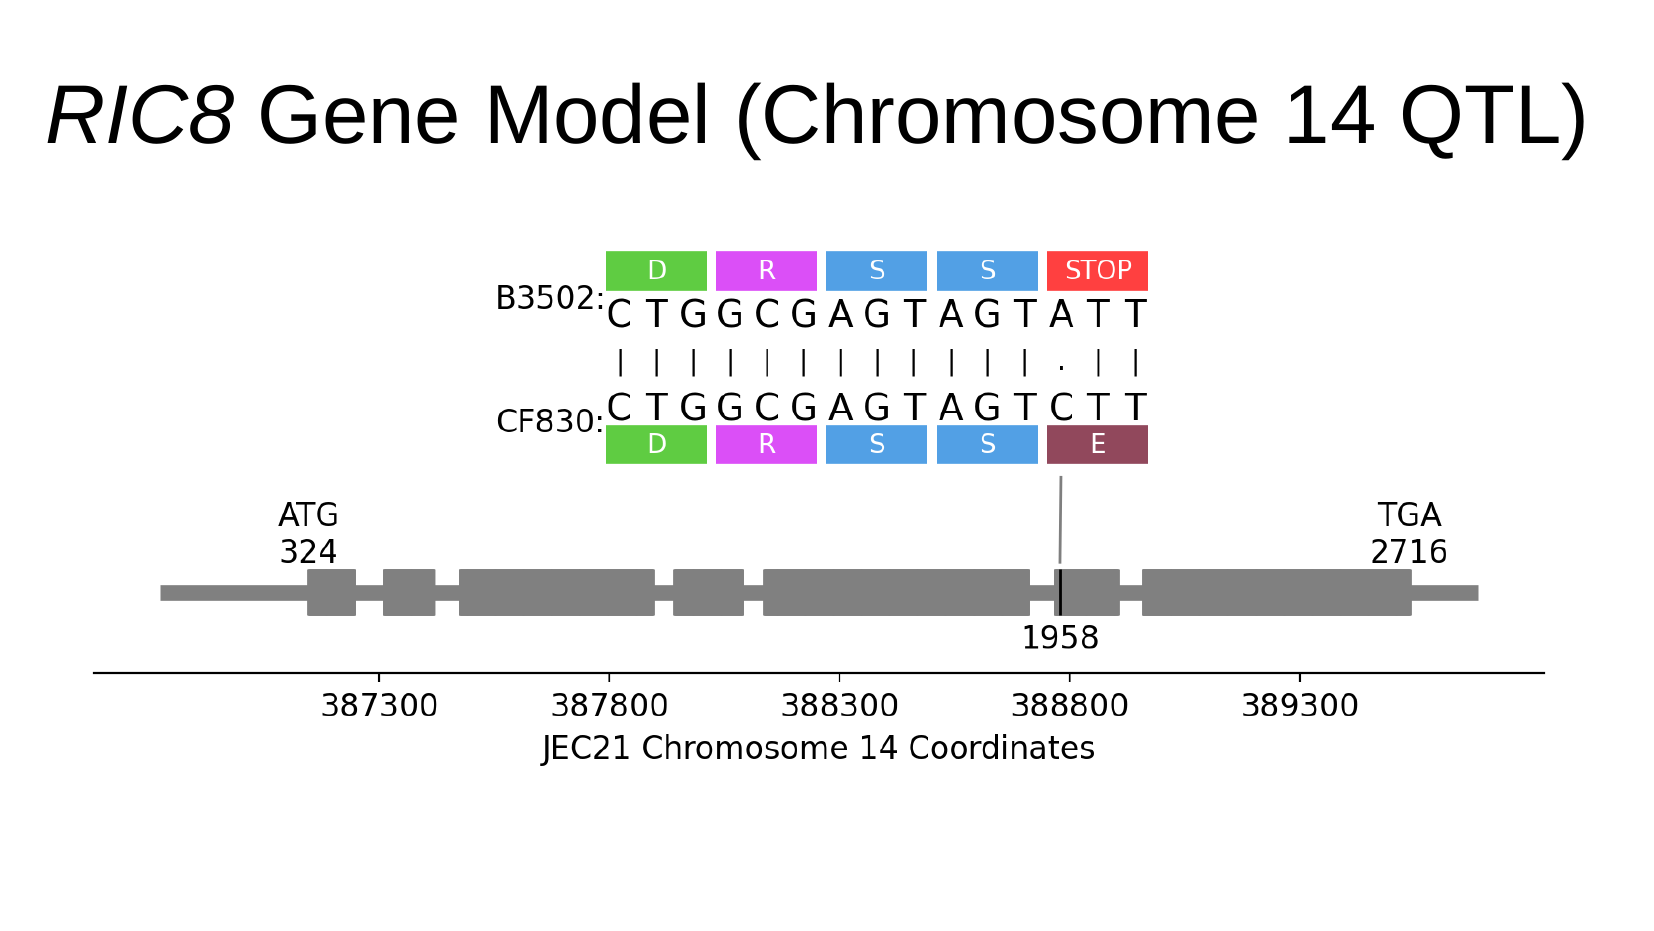

# RIC8 Gene Model (Chromosome 14 QTL)